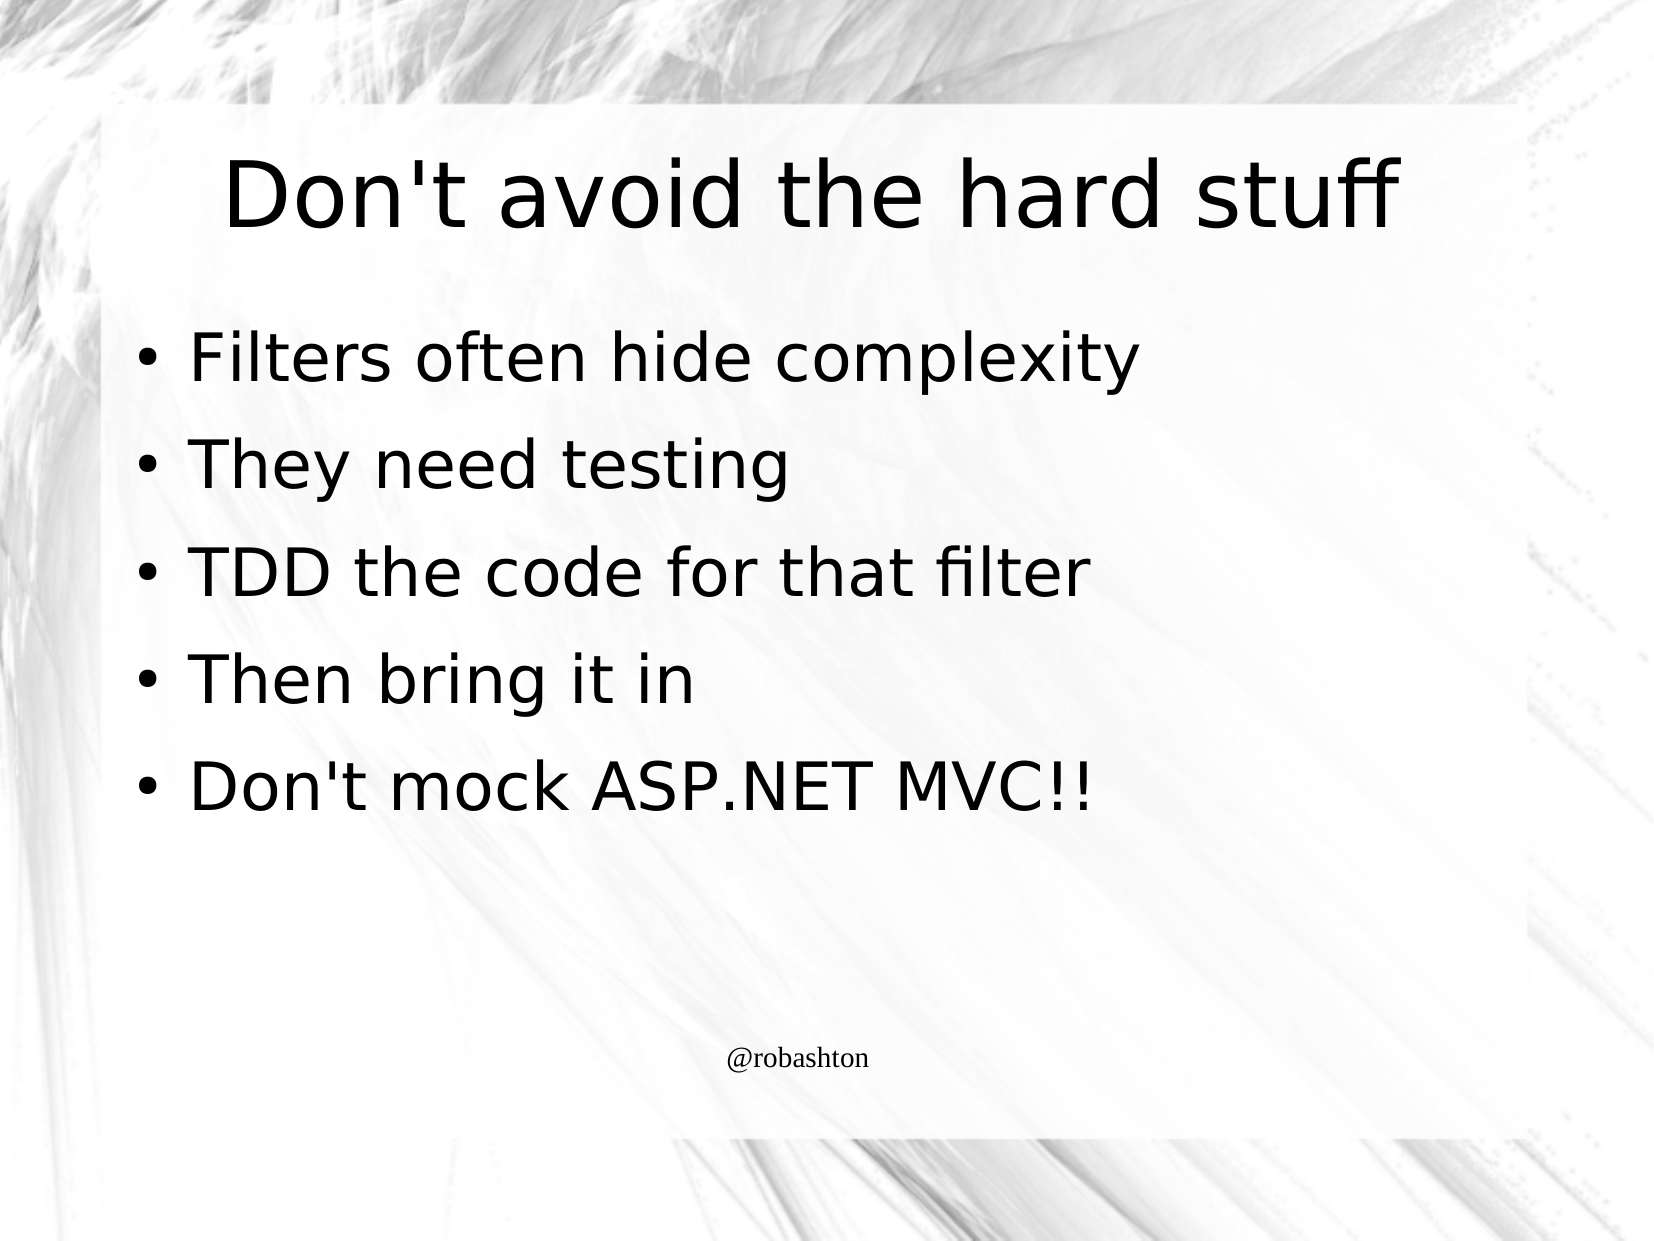

# Don't avoid the hard stuff
Filters often hide complexity
They need testing
TDD the code for that filter
Then bring it in
Don't mock ASP.NET MVC!!
@robashton